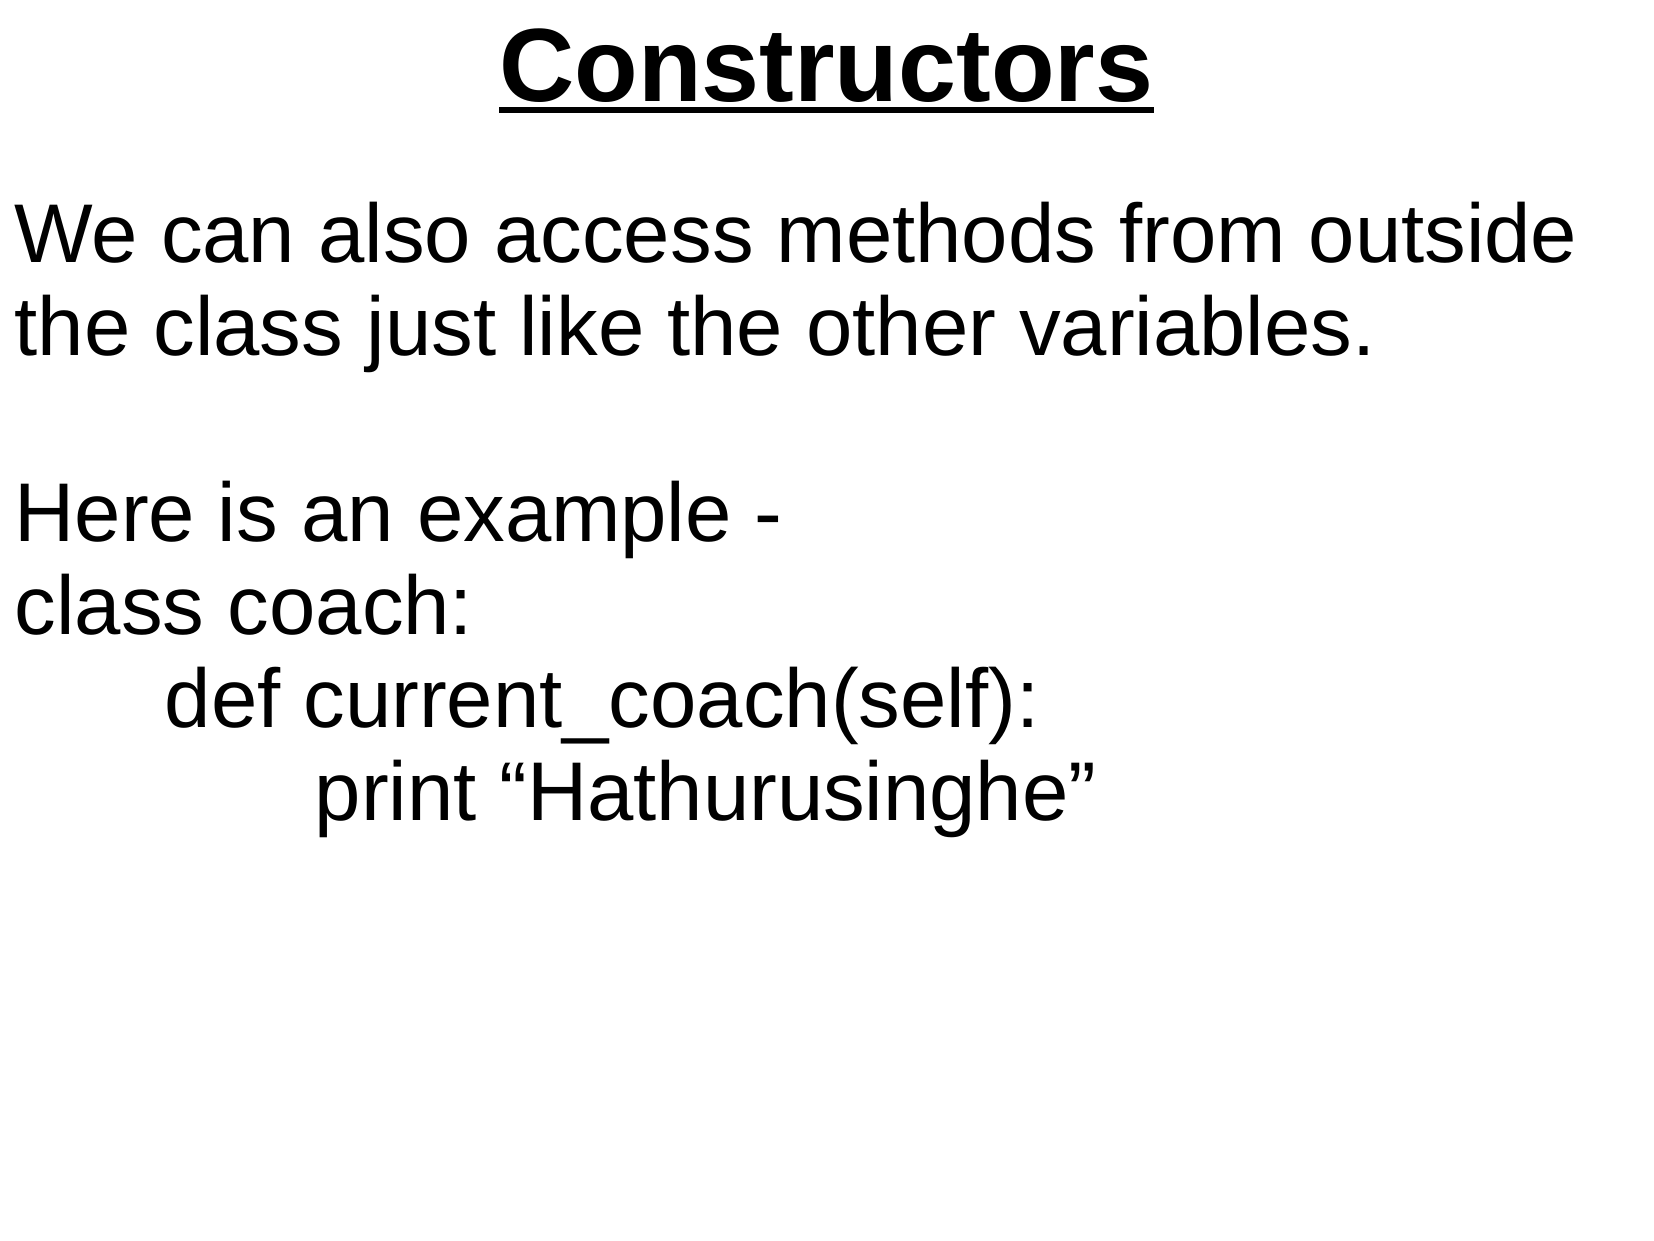

Constructors
We can also access methods from outside the class just like the other variables.
Here is an example -
class coach:
		def current_coach(self):
				print “Hathurusinghe”